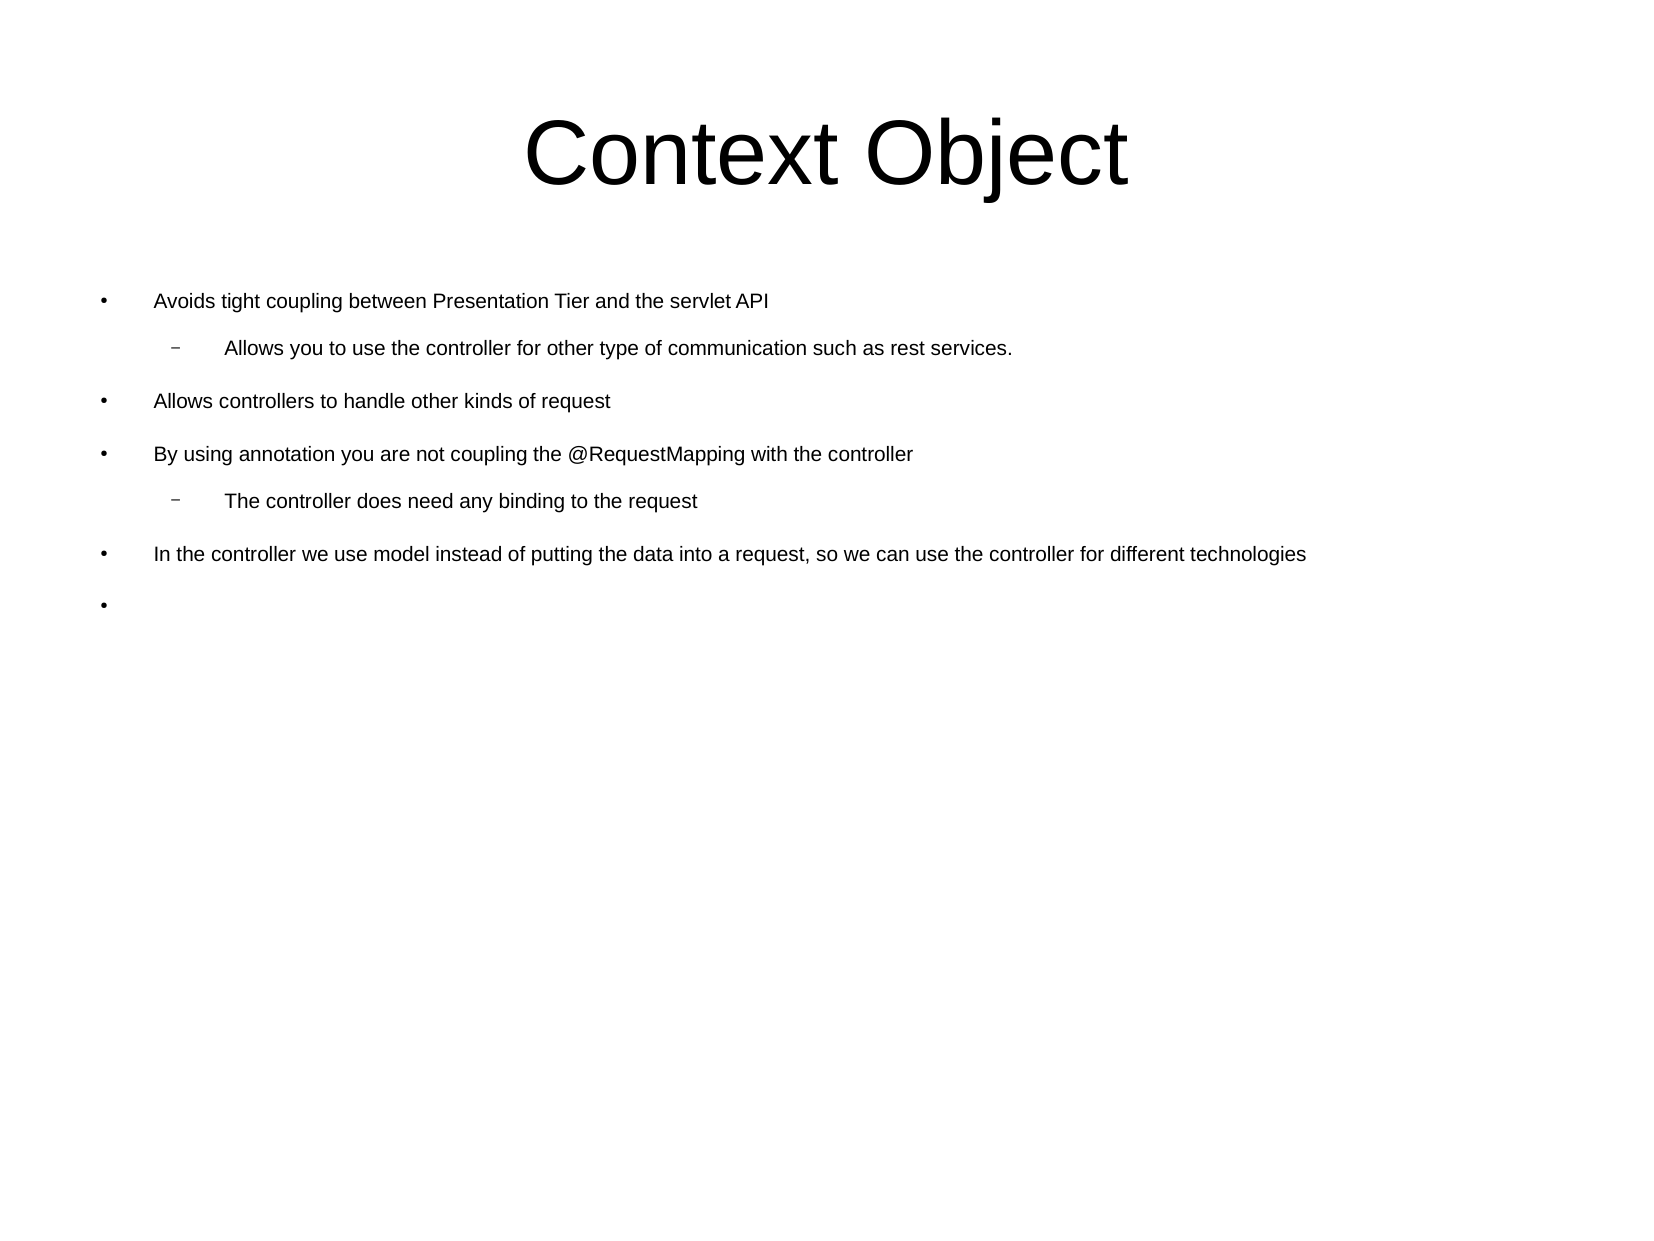

# Context Object
Avoids tight coupling between Presentation Tier and the servlet API
Allows you to use the controller for other type of communication such as rest services.
Allows controllers to handle other kinds of request
By using annotation you are not coupling the @RequestMapping with the controller
The controller does need any binding to the request
In the controller we use model instead of putting the data into a request, so we can use the controller for different technologies